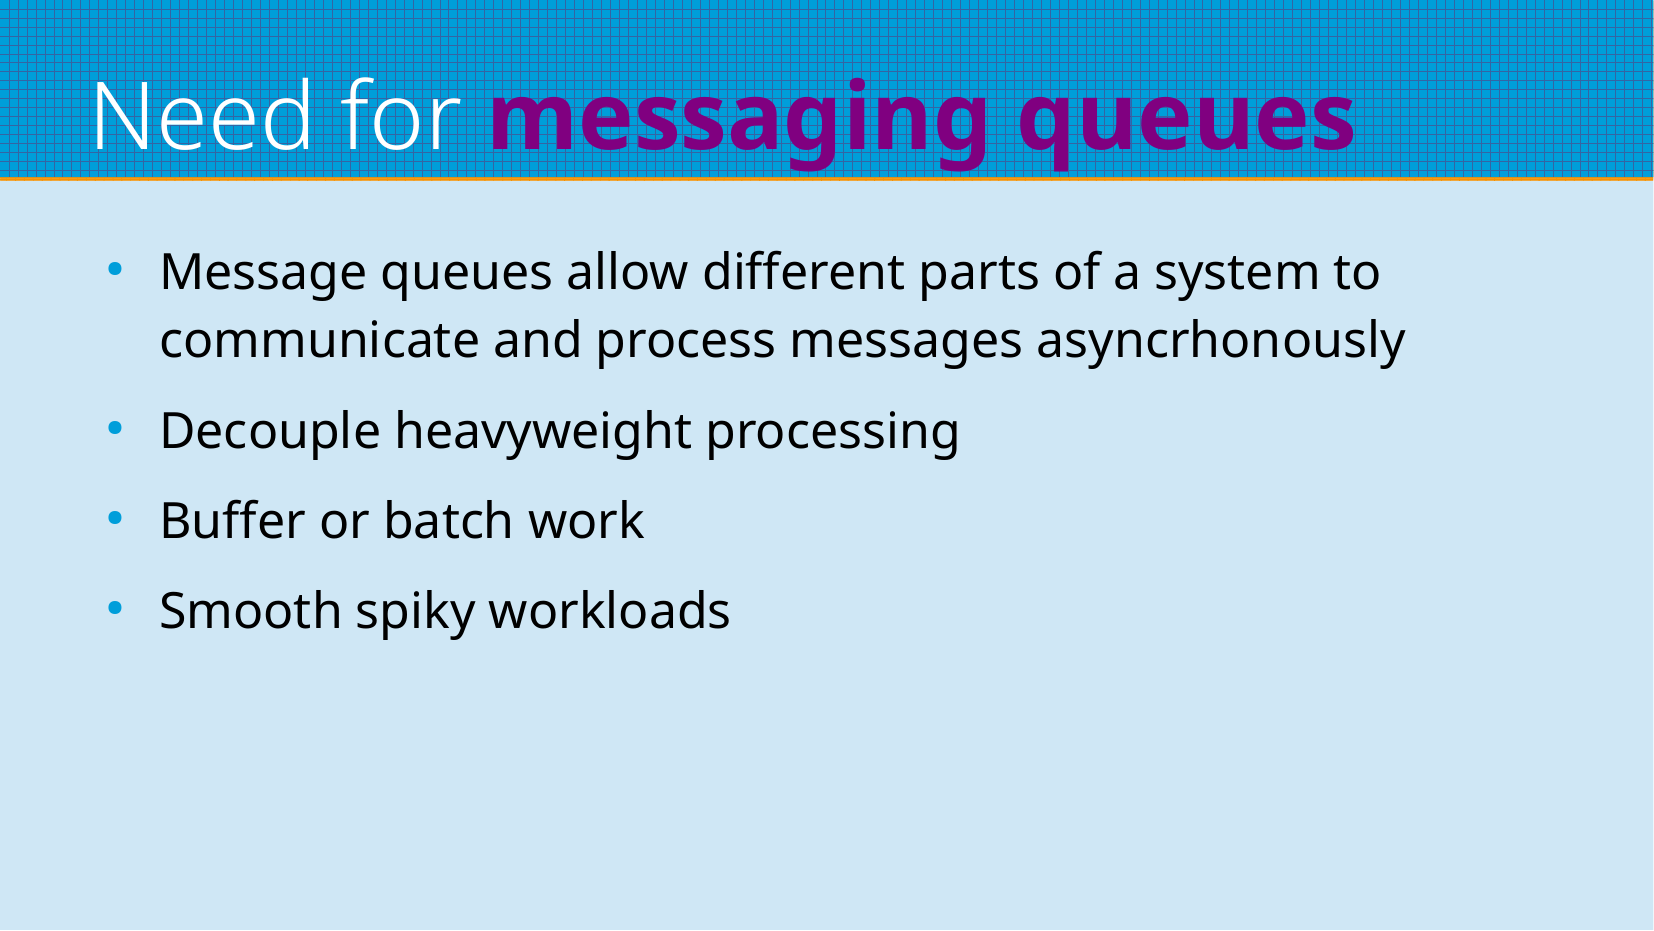

# Need for messaging queues
Message queues allow different parts of a system to communicate and process messages asyncrhonously
Decouple heavyweight processing
Buffer or batch work
Smooth spiky workloads